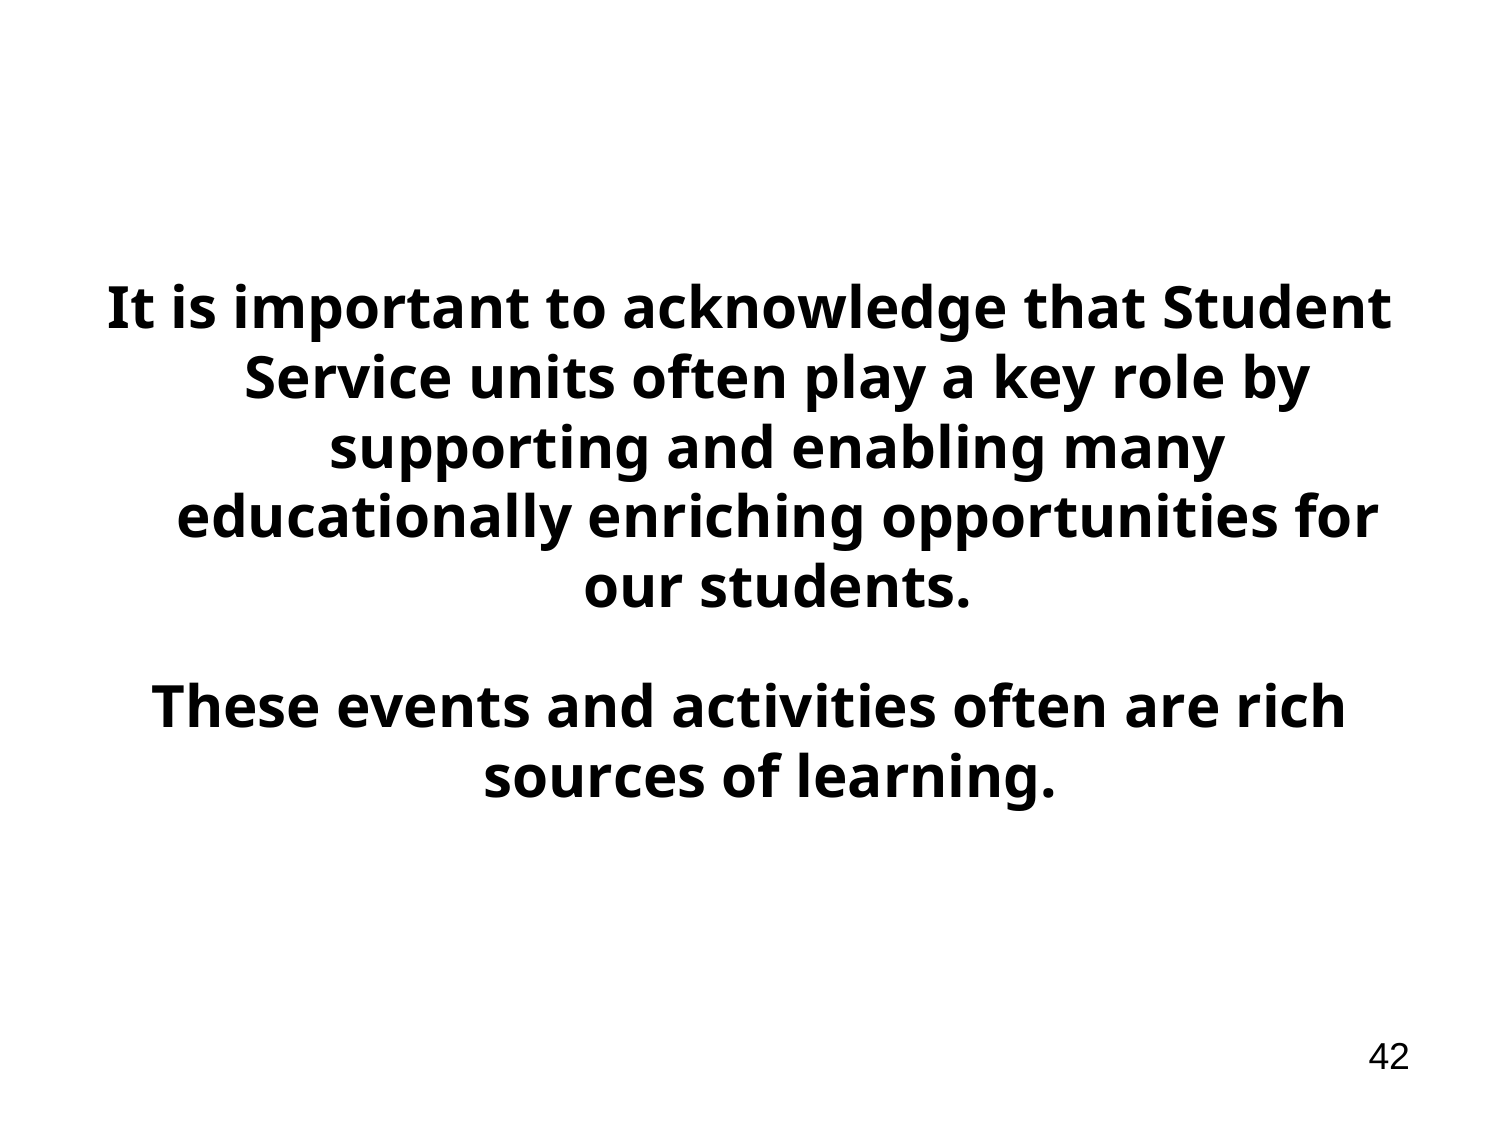

# It is important to acknowledge that Student Service units often play a key role by supporting and enabling many educationally enriching opportunities for our students.
These events and activities often are rich sources of learning.
42